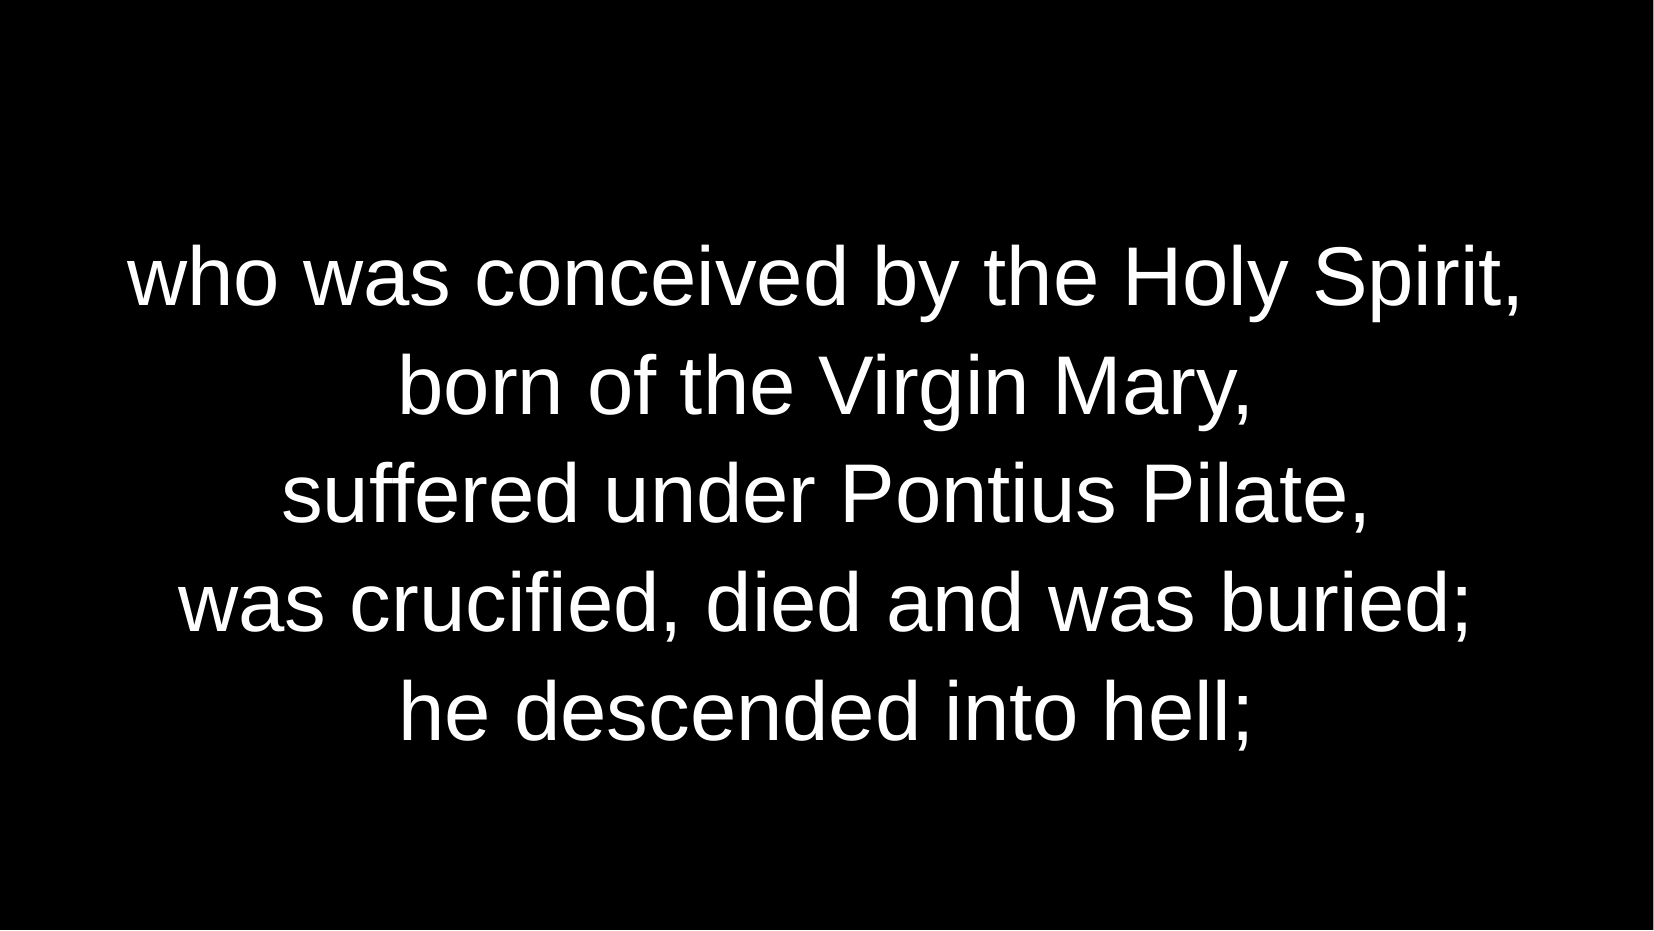

#
who was conceived by the Holy Spirit,
born of the Virgin Mary,
suffered under Pontius Pilate,
was crucified, died and was buried;
he descended into hell;